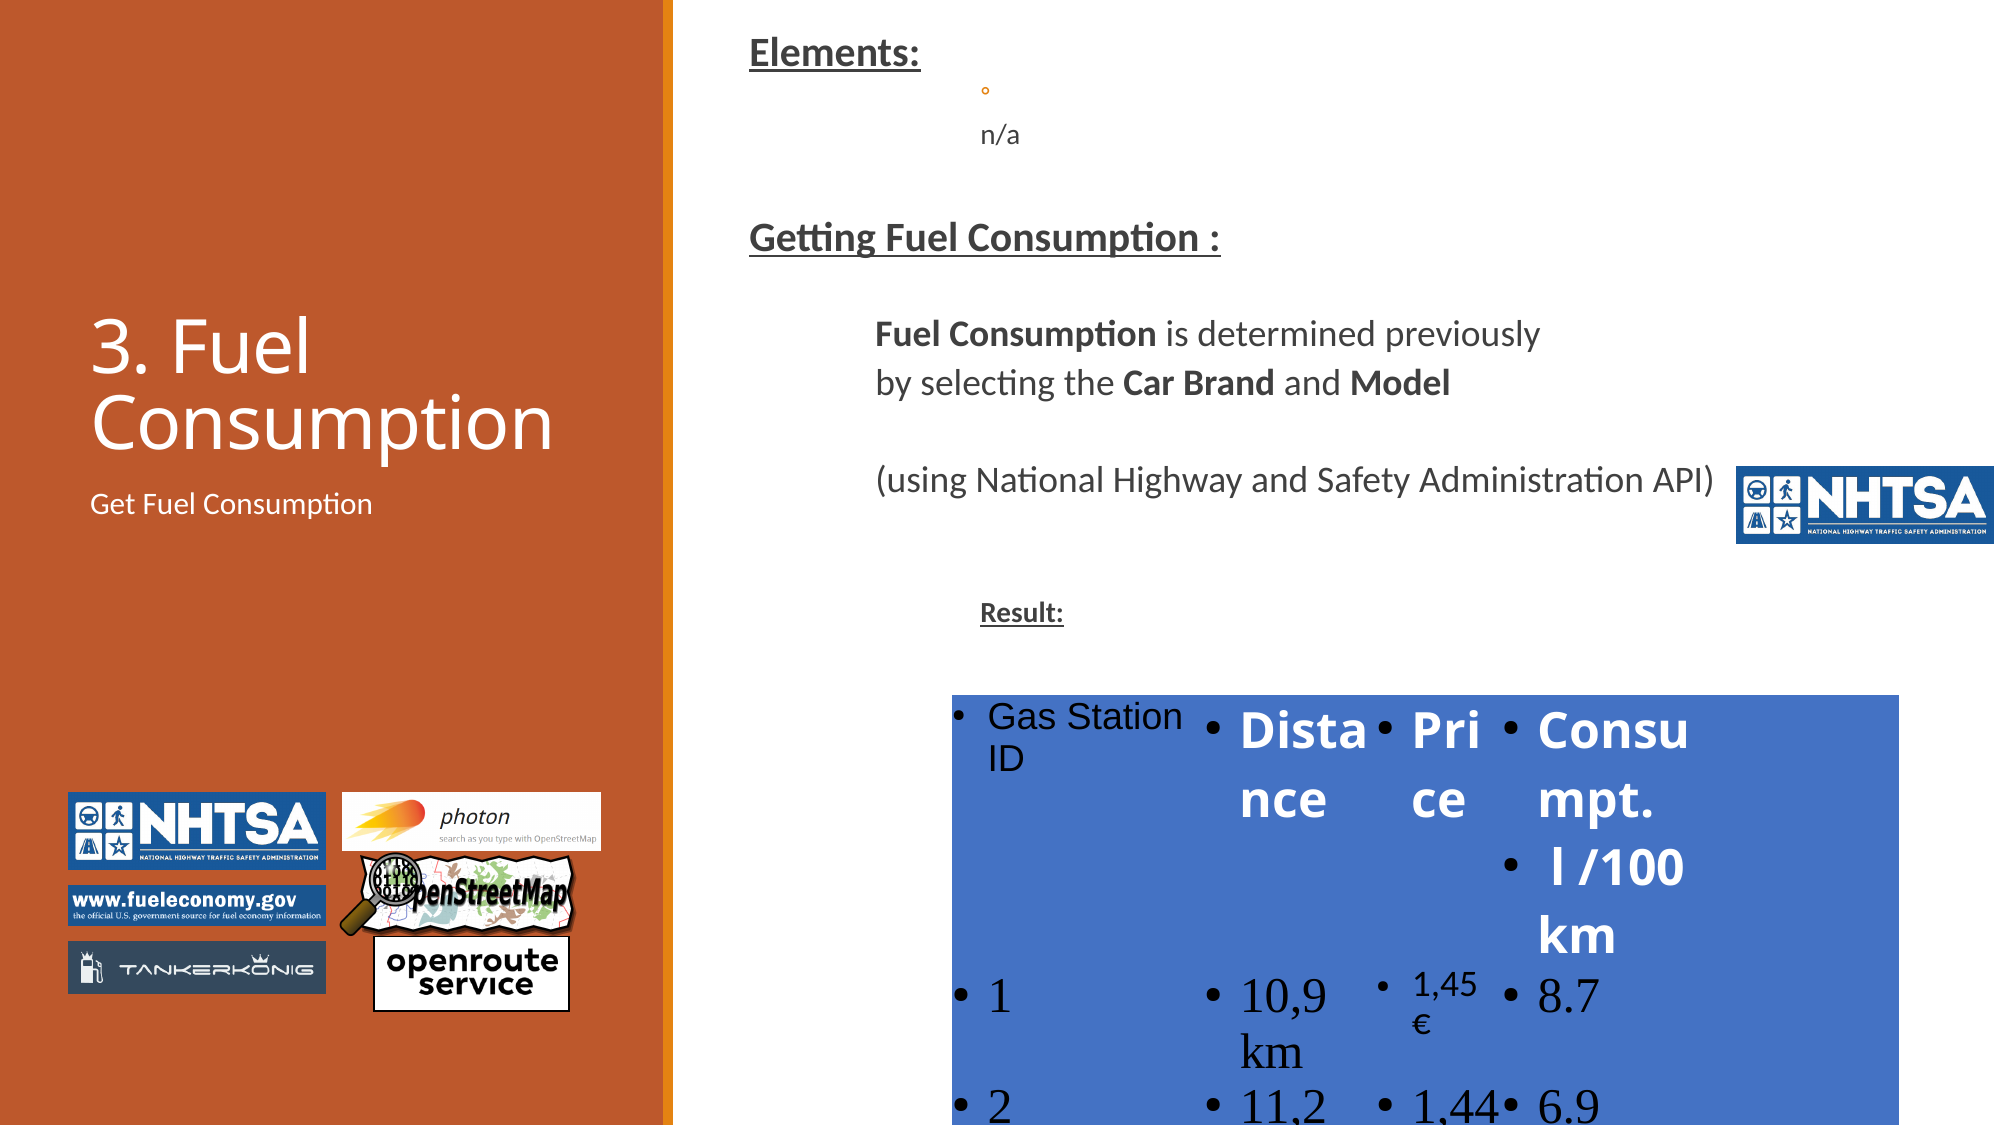

Elements:
n/a
Getting Fuel Consumption :
	Fuel Consumption is determined previously
	by selecting the Car Brand and Model
	(using National Highway and Safety Administration API)
Result:
# 3. Fuel Consumption
Get Fuel Consumption
| Gas Station ID | Distance | Price | Consumpt. l /100 km | |
| --- | --- | --- | --- | --- |
| 1 | 10,9 km | 1,45 € | 8.7 | |
| 2 | 11,2 km | 1,44 € | 6.9 | |
| 3 | 10.7 km | 1,47 € | 12.9 | |
| n | … | … | | |